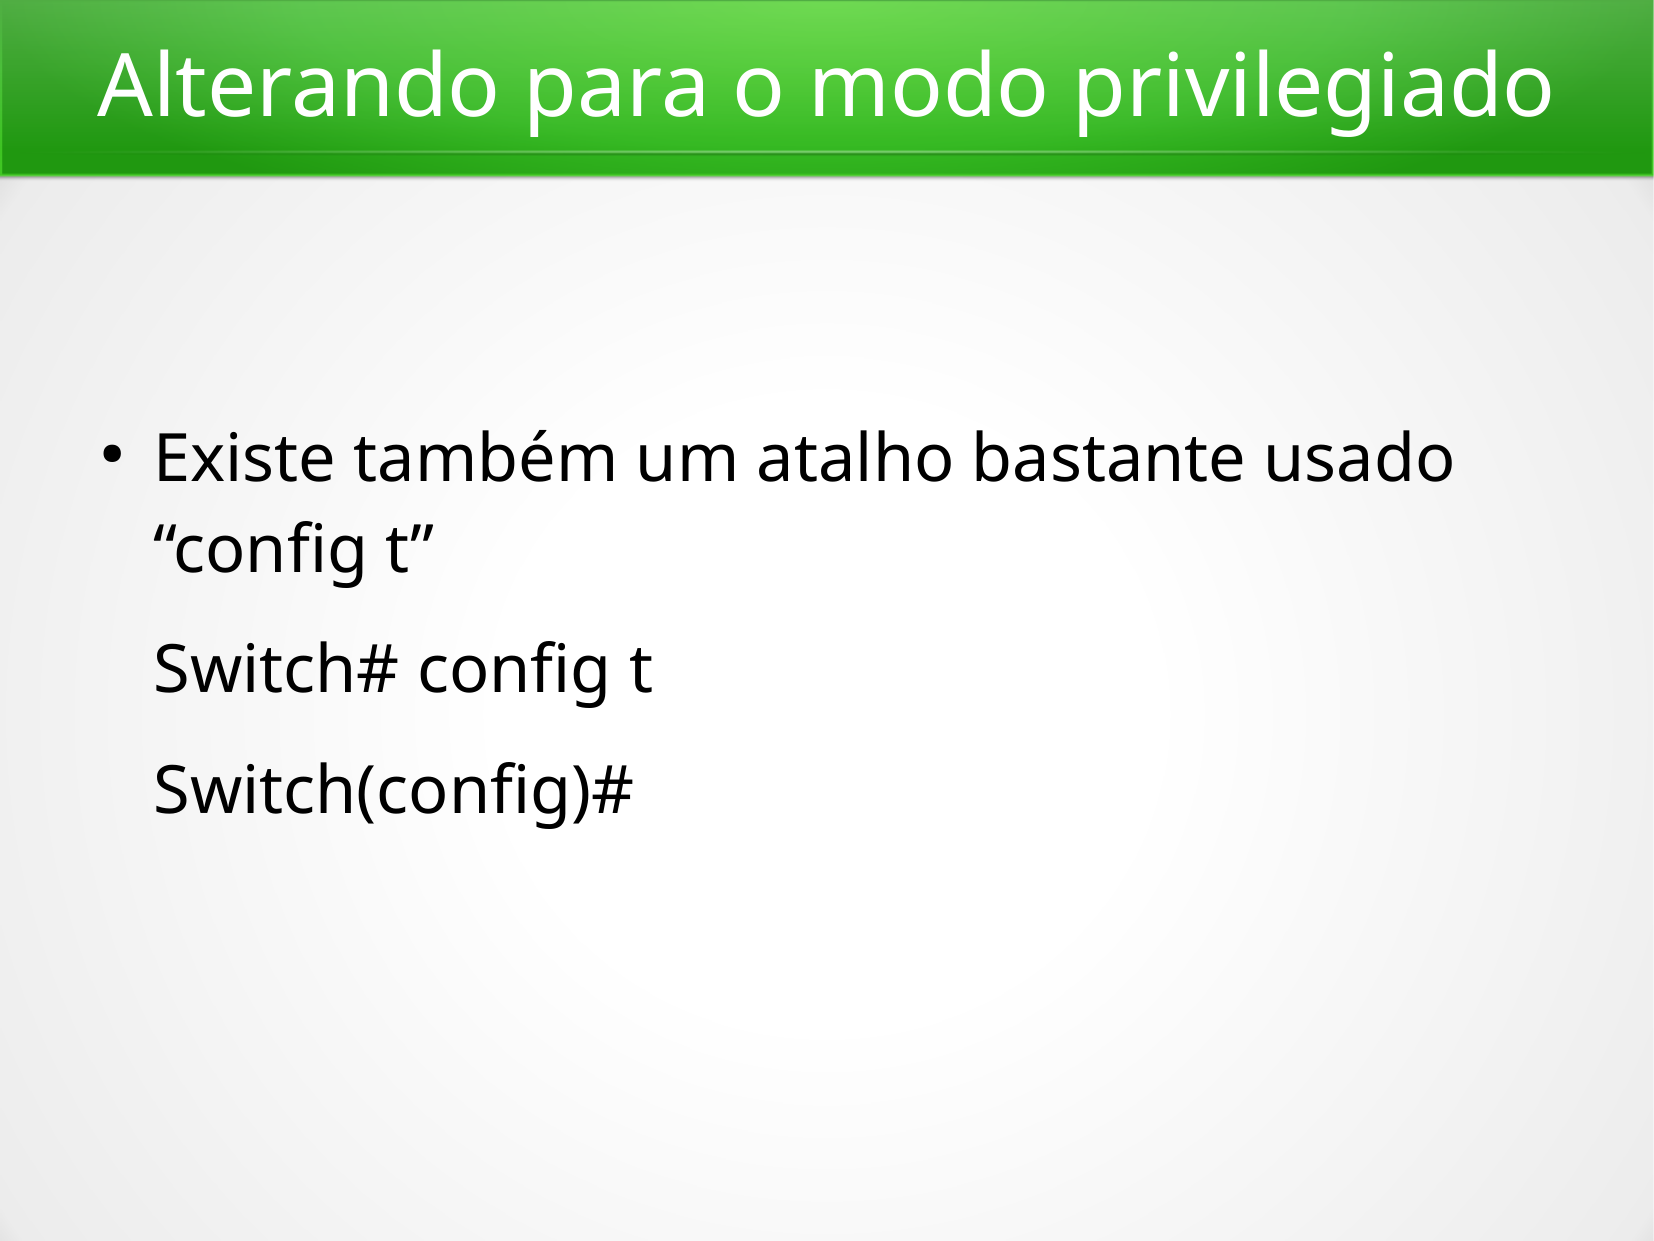

# Alterando para o modo privilegiado
Existe também um atalho bastante usado “config t”
Switch# config t
Switch(config)#